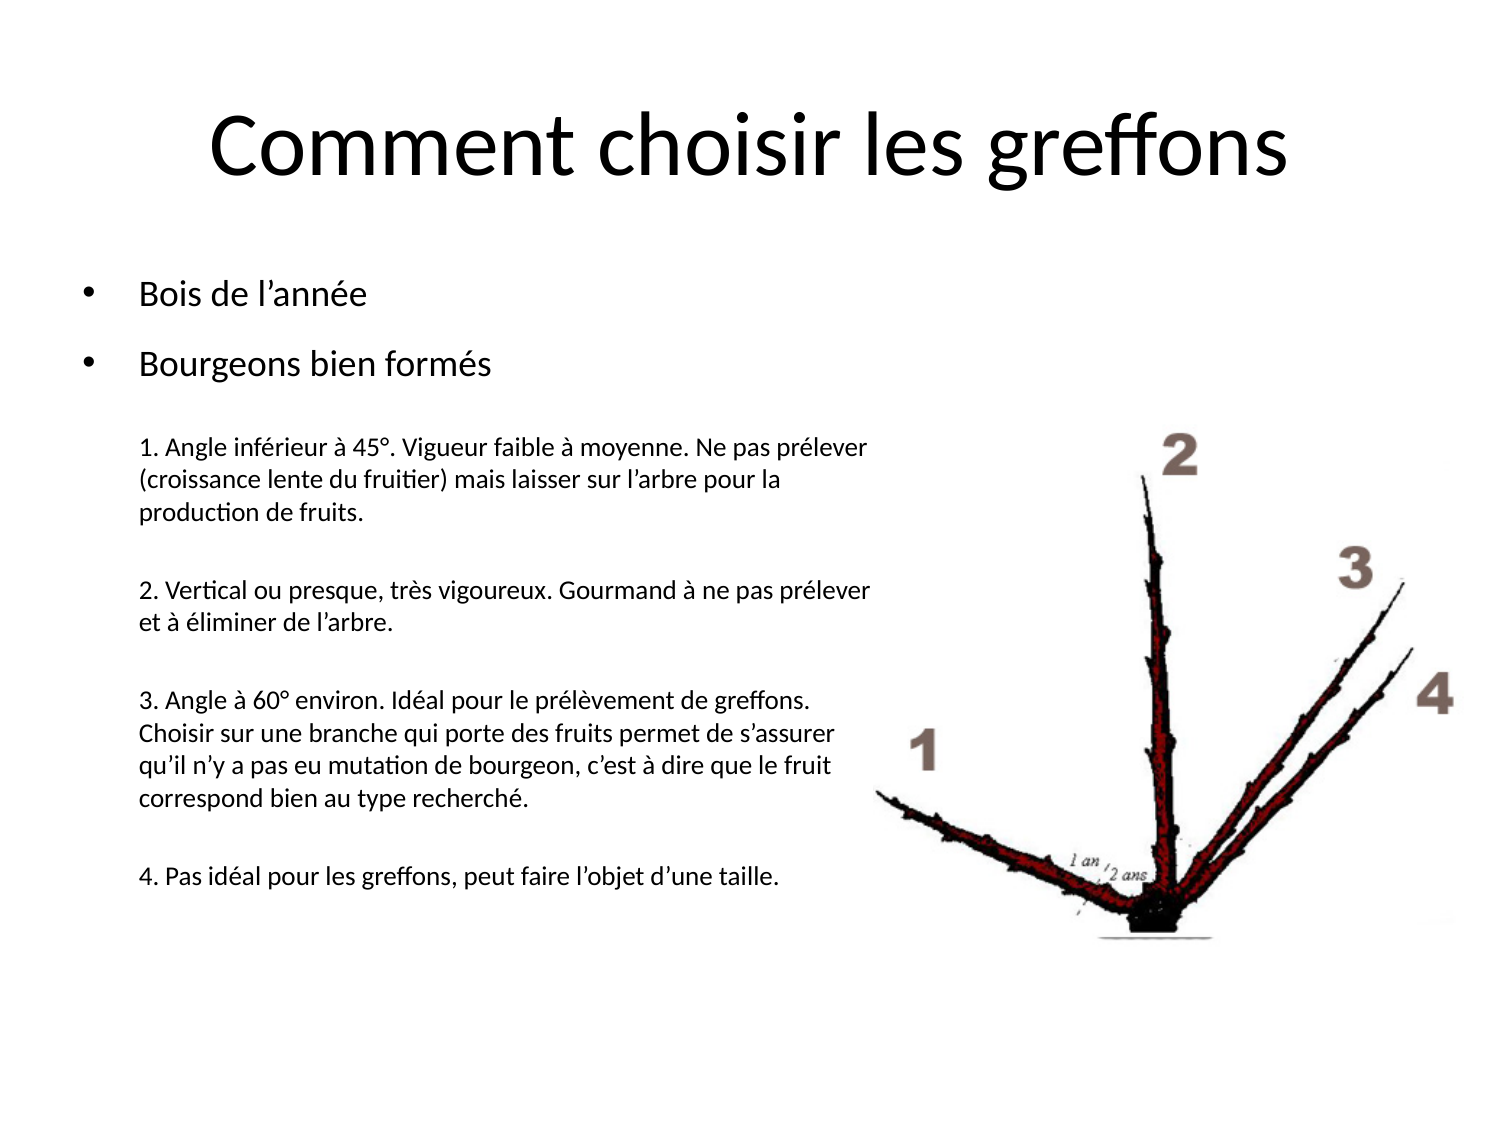

# Comment choisir les greffons
Bois de l’année
Bourgeons bien formés
1. Angle inférieur à 45°. Vigueur faible à moyenne. Ne pas prélever (croissance lente du fruitier) mais laisser sur l’arbre pour la production de fruits.
2. Vertical ou presque, très vigoureux. Gourmand à ne pas prélever et à éliminer de l’arbre.
3. Angle à 60° environ. Idéal pour le prélèvement de greffons. Choisir sur une branche qui porte des fruits permet de s’assurer qu’il n’y a pas eu mutation de bourgeon, c’est à dire que le fruit correspond bien au type recherché.
4. Pas idéal pour les greffons, peut faire l’objet d’une taille.